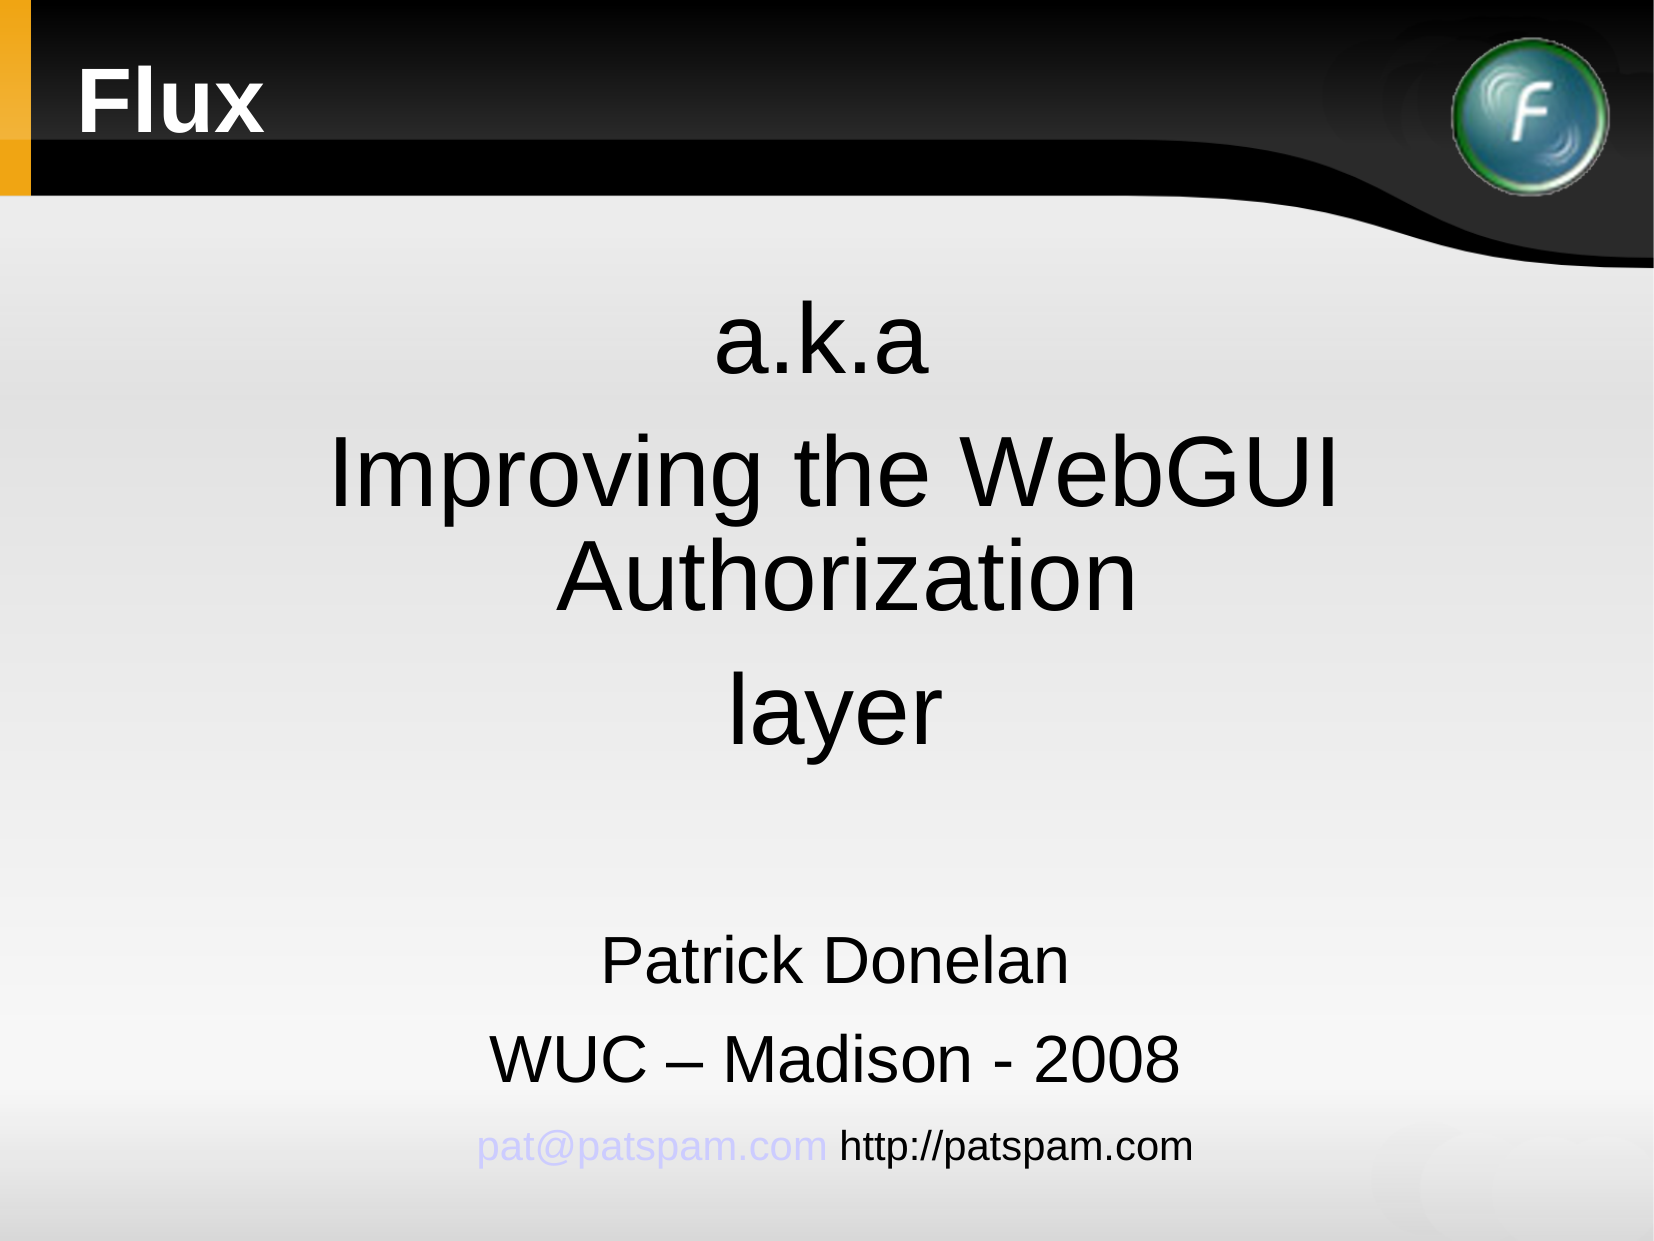

# Flux
a.k.a
Improving the WebGUI Authorization
layer
Patrick Donelan
WUC – Madison - 2008
pat@patspam.com http://patspam.com